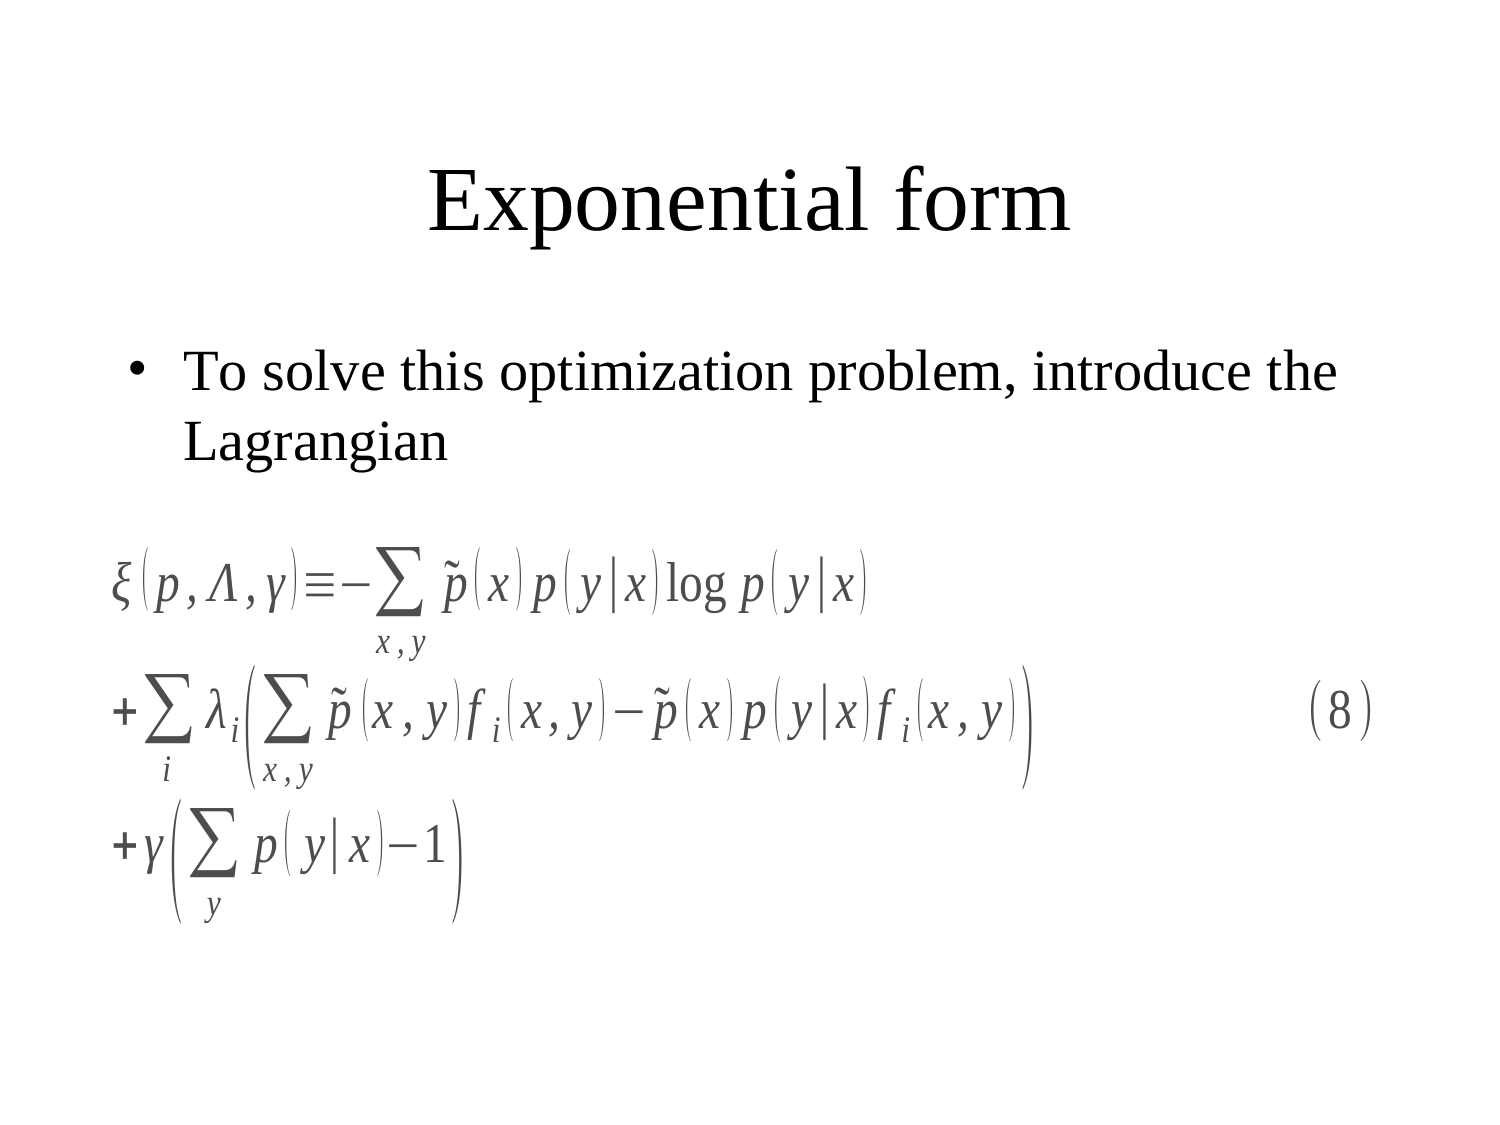

# Exponential form
To solve this optimization problem, introduce the Lagrangian